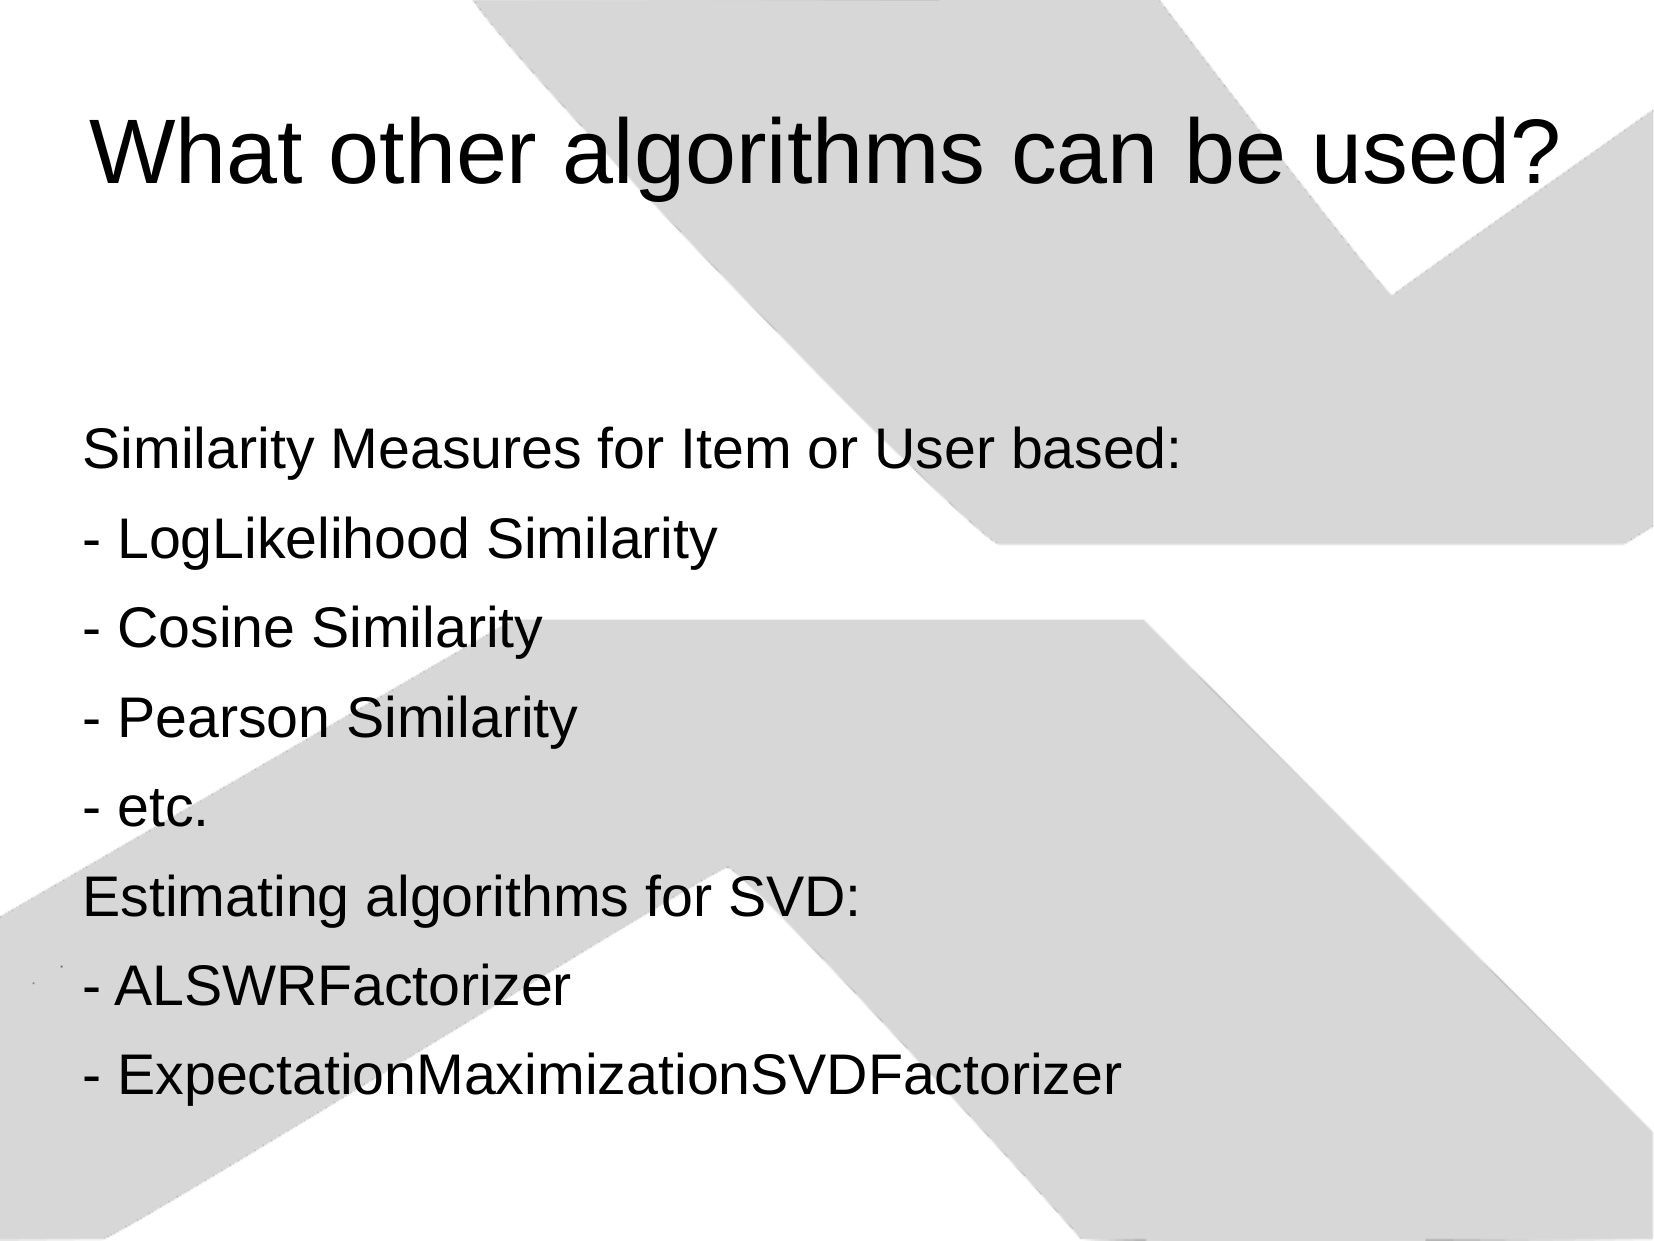

# What other algorithms can be used?
Similarity Measures for Item or User based:
- LogLikelihood Similarity
- Cosine Similarity
- Pearson Similarity
- etc.
Estimating algorithms for SVD:
- ALSWRFactorizer
- ExpectationMaximizationSVDFactorizer